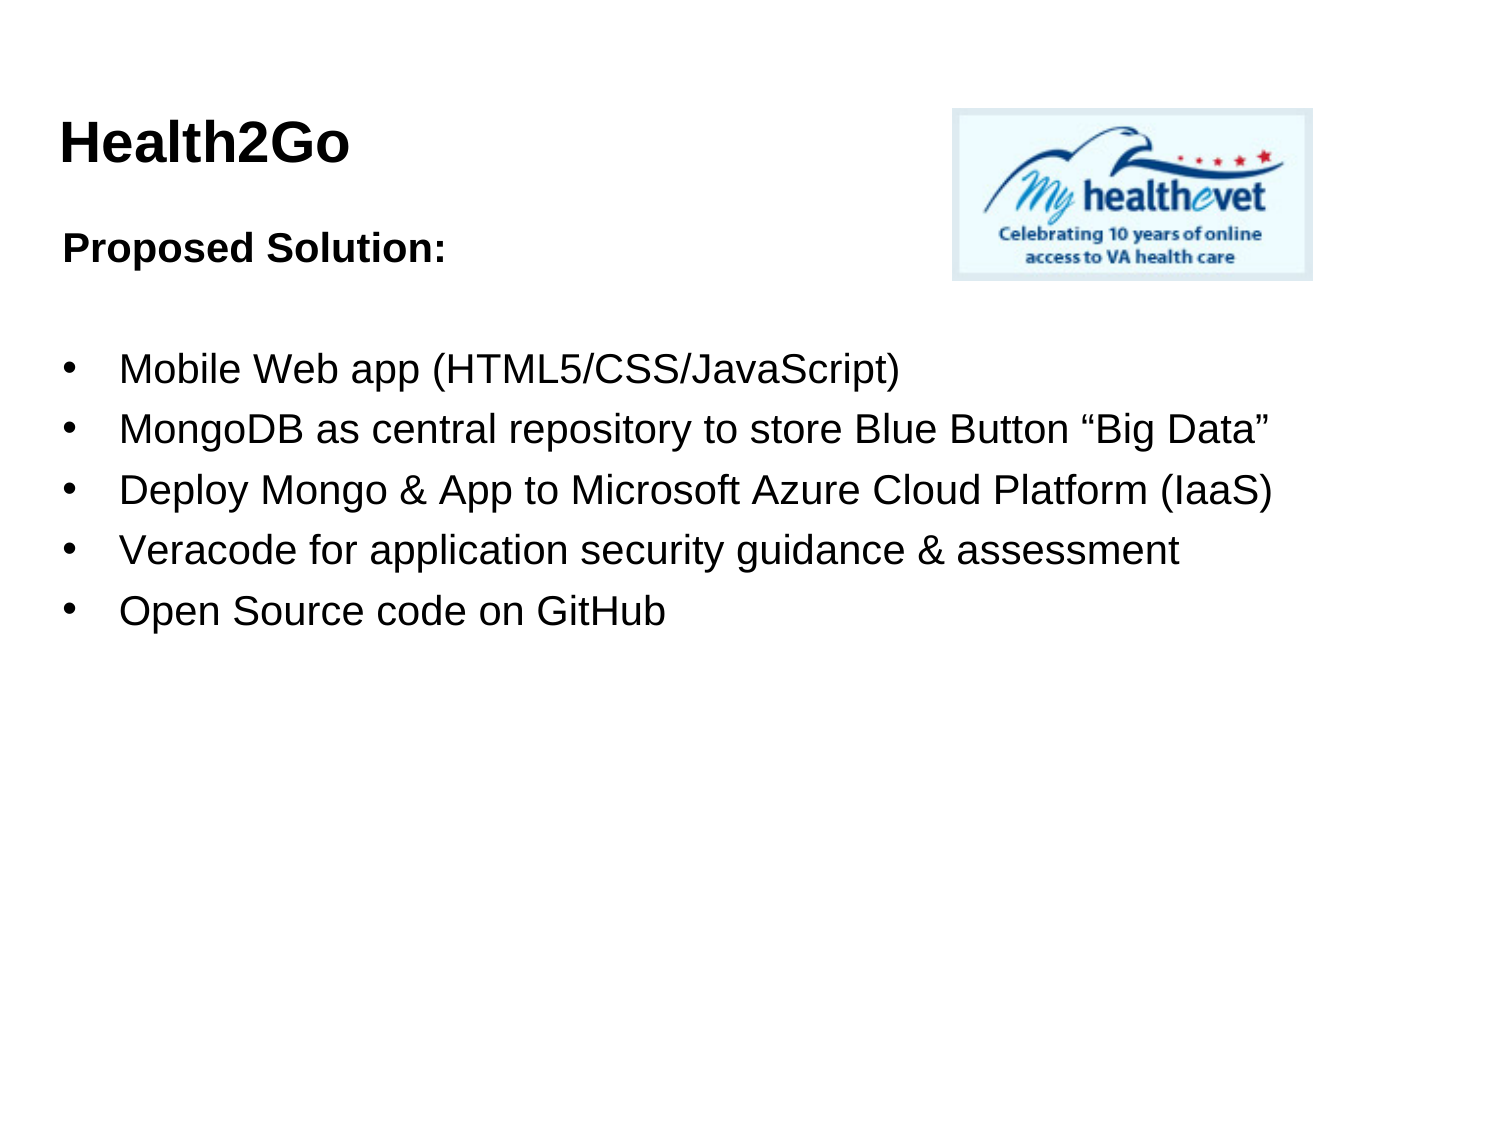

# Health2Go
Proposed Solution:
Mobile Web app (HTML5/CSS/JavaScript)
MongoDB as central repository to store Blue Button “Big Data”
Deploy Mongo & App to Microsoft Azure Cloud Platform (IaaS)
Veracode for application security guidance & assessment
Open Source code on GitHub